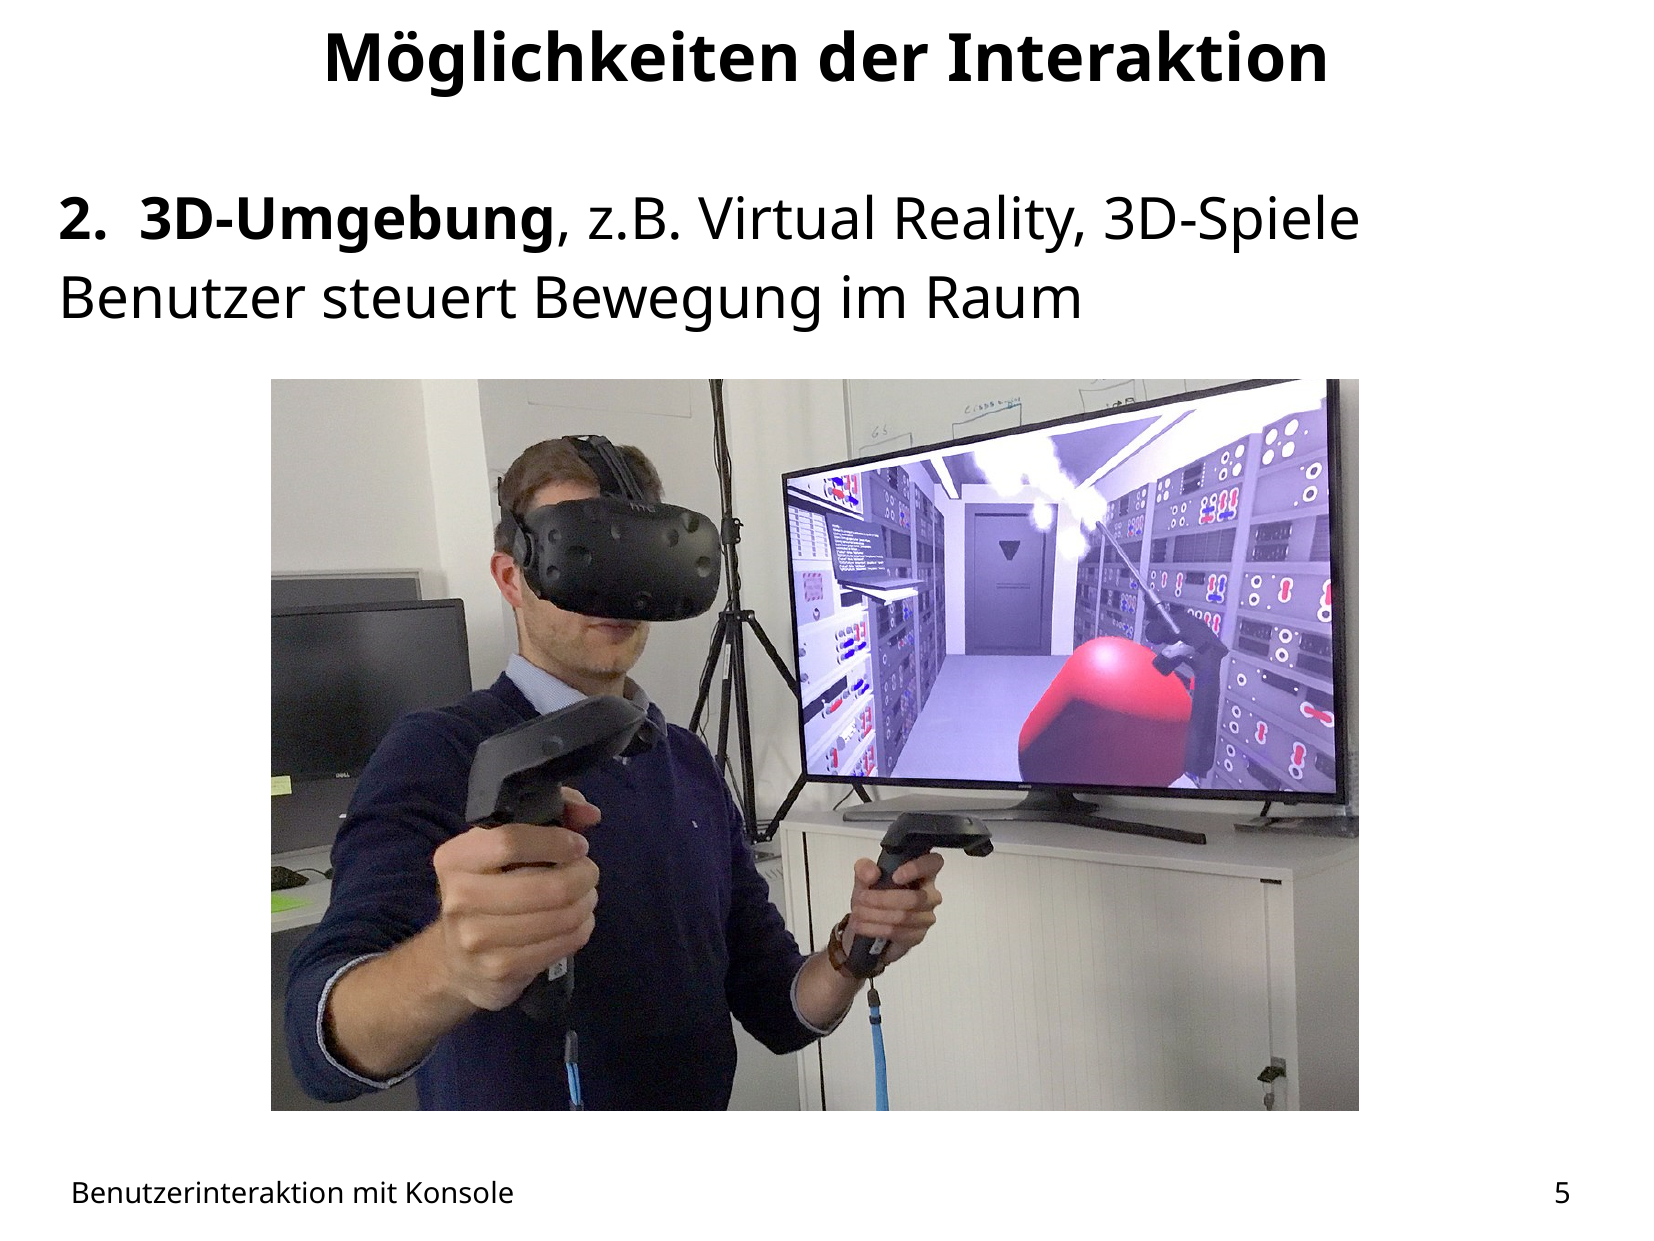

# Möglichkeiten der Interaktion
2. 3D-Umgebung, z.B. Virtual Reality, 3D-Spiele
Benutzer steuert Bewegung im Raum
Benutzerinteraktion mit Konsole
5